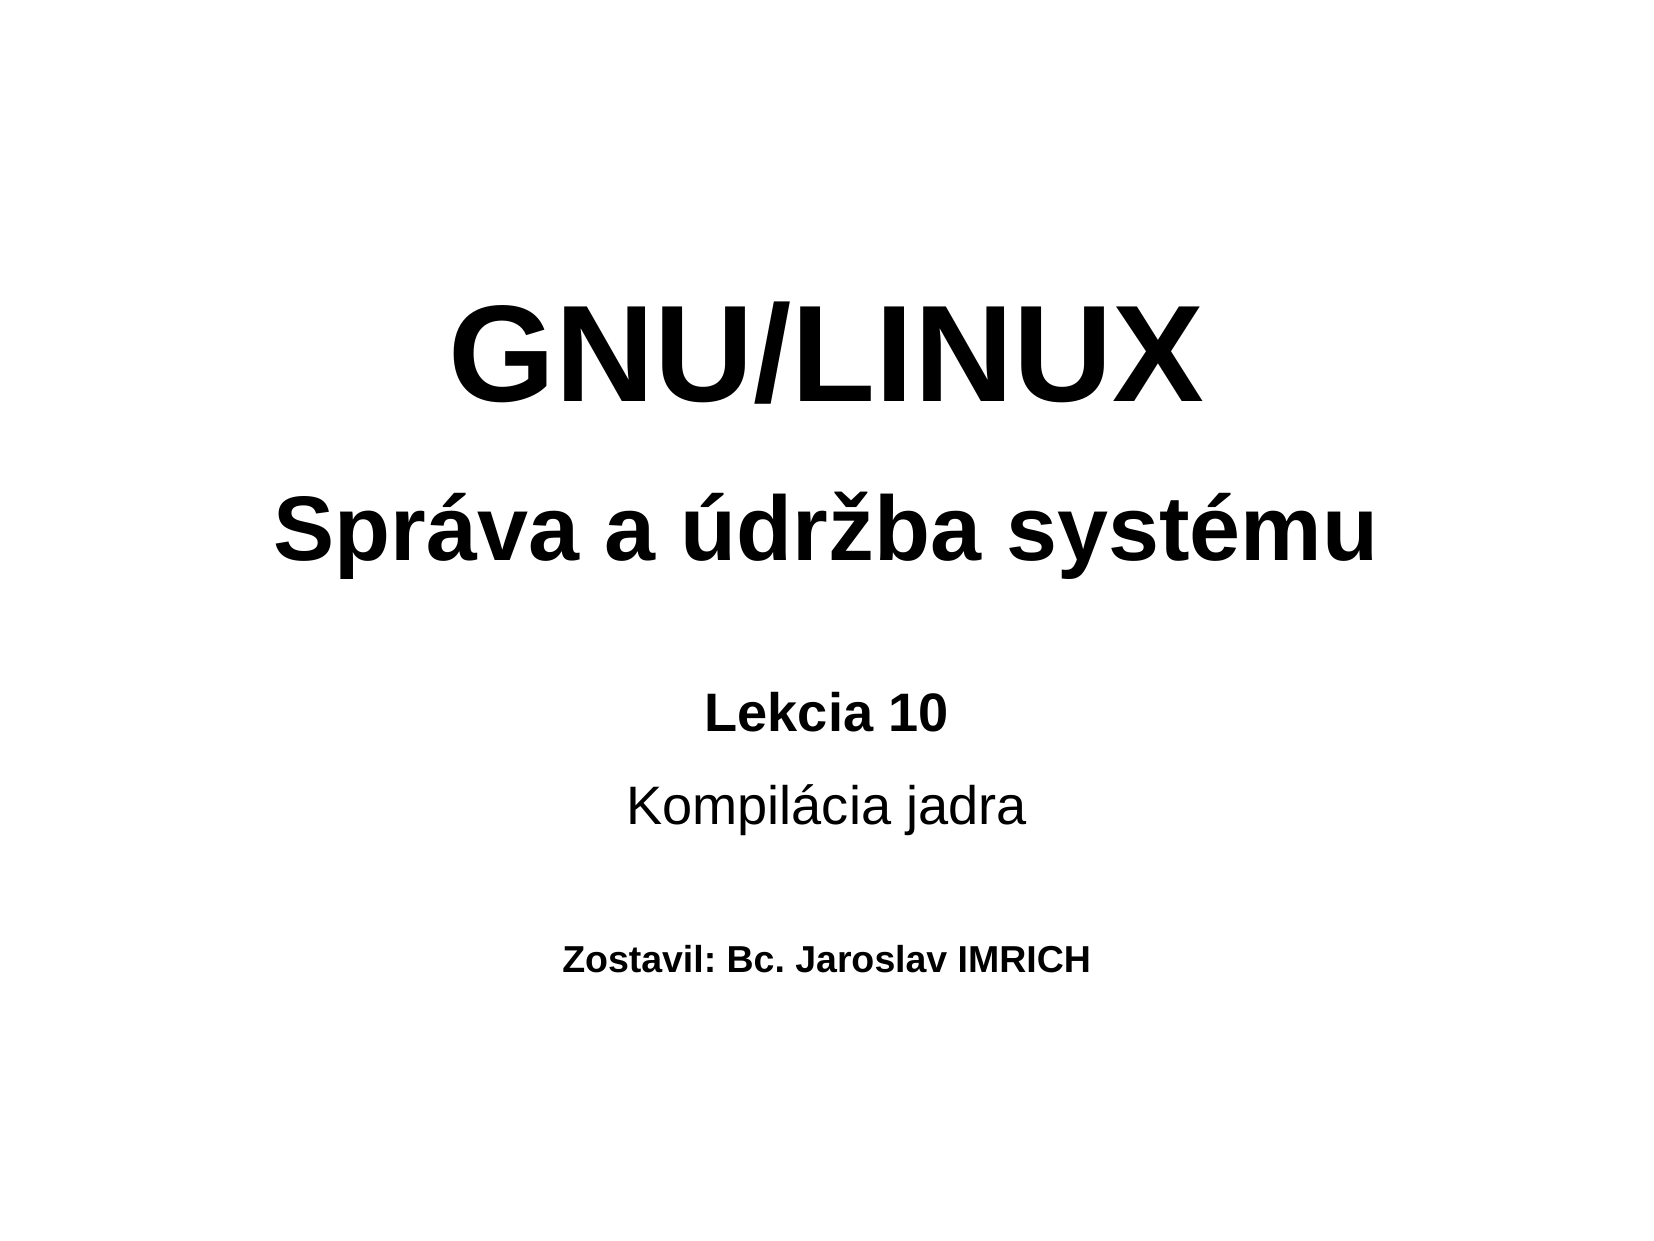

# GNU/LINUX Správa a údržba systému Lekcia 10 Kompilácia jadra Zostavil: Bc. Jaroslav IMRICH